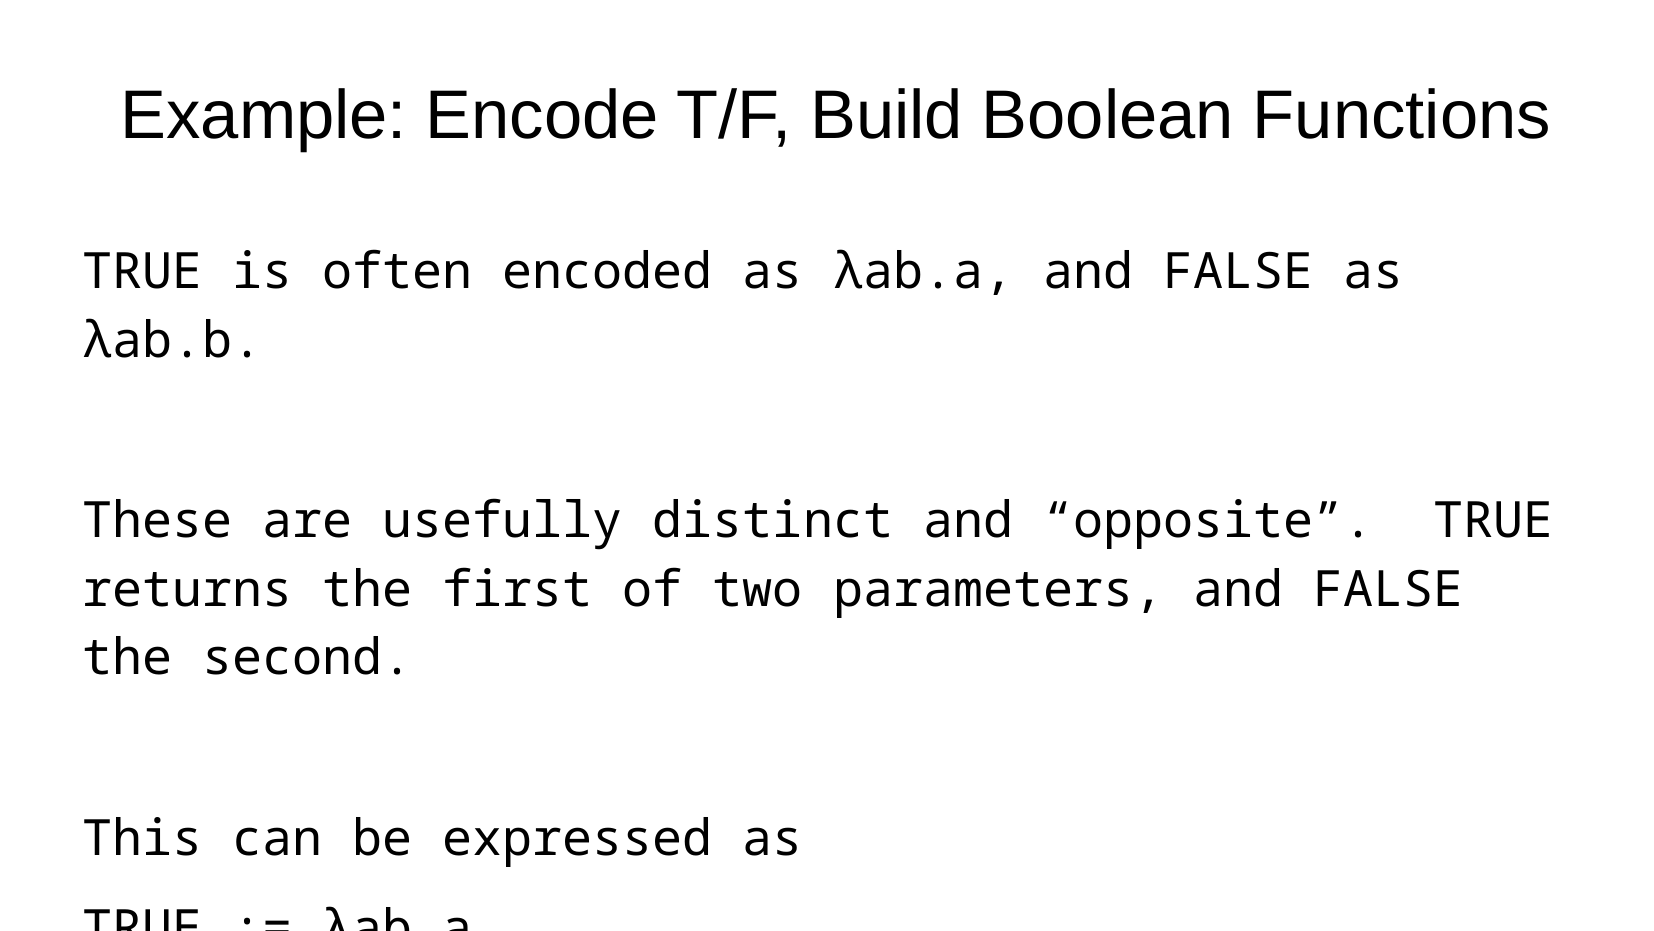

# Example: Encode T/F, Build Boolean Functions
TRUE is often encoded as λab.a, and FALSE as λab.b.
These are usefully distinct and “opposite”. TRUE returns the first of two parameters, and FALSE the second.
This can be expressed as
TRUE := λab.a
FALSE := λab.b